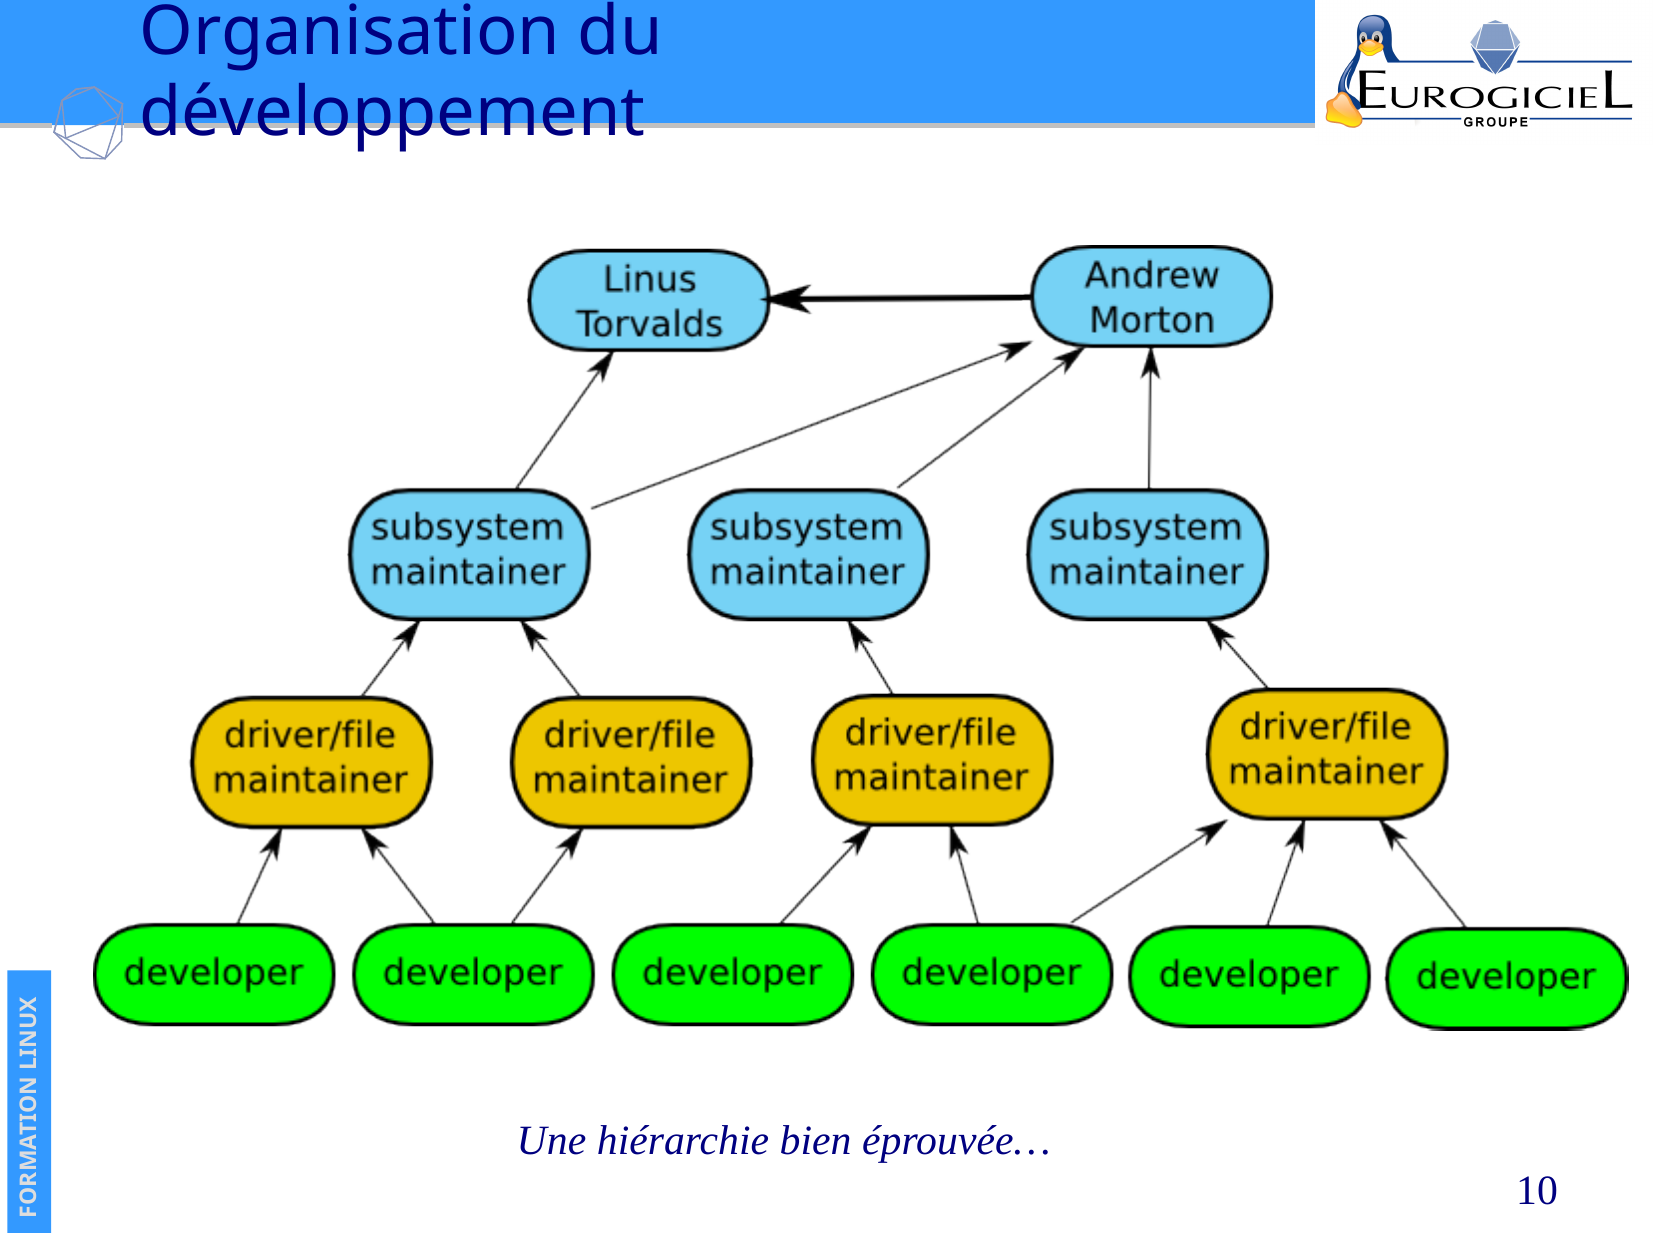

# Organisation du développement
Une hiérarchie bien éprouvée…